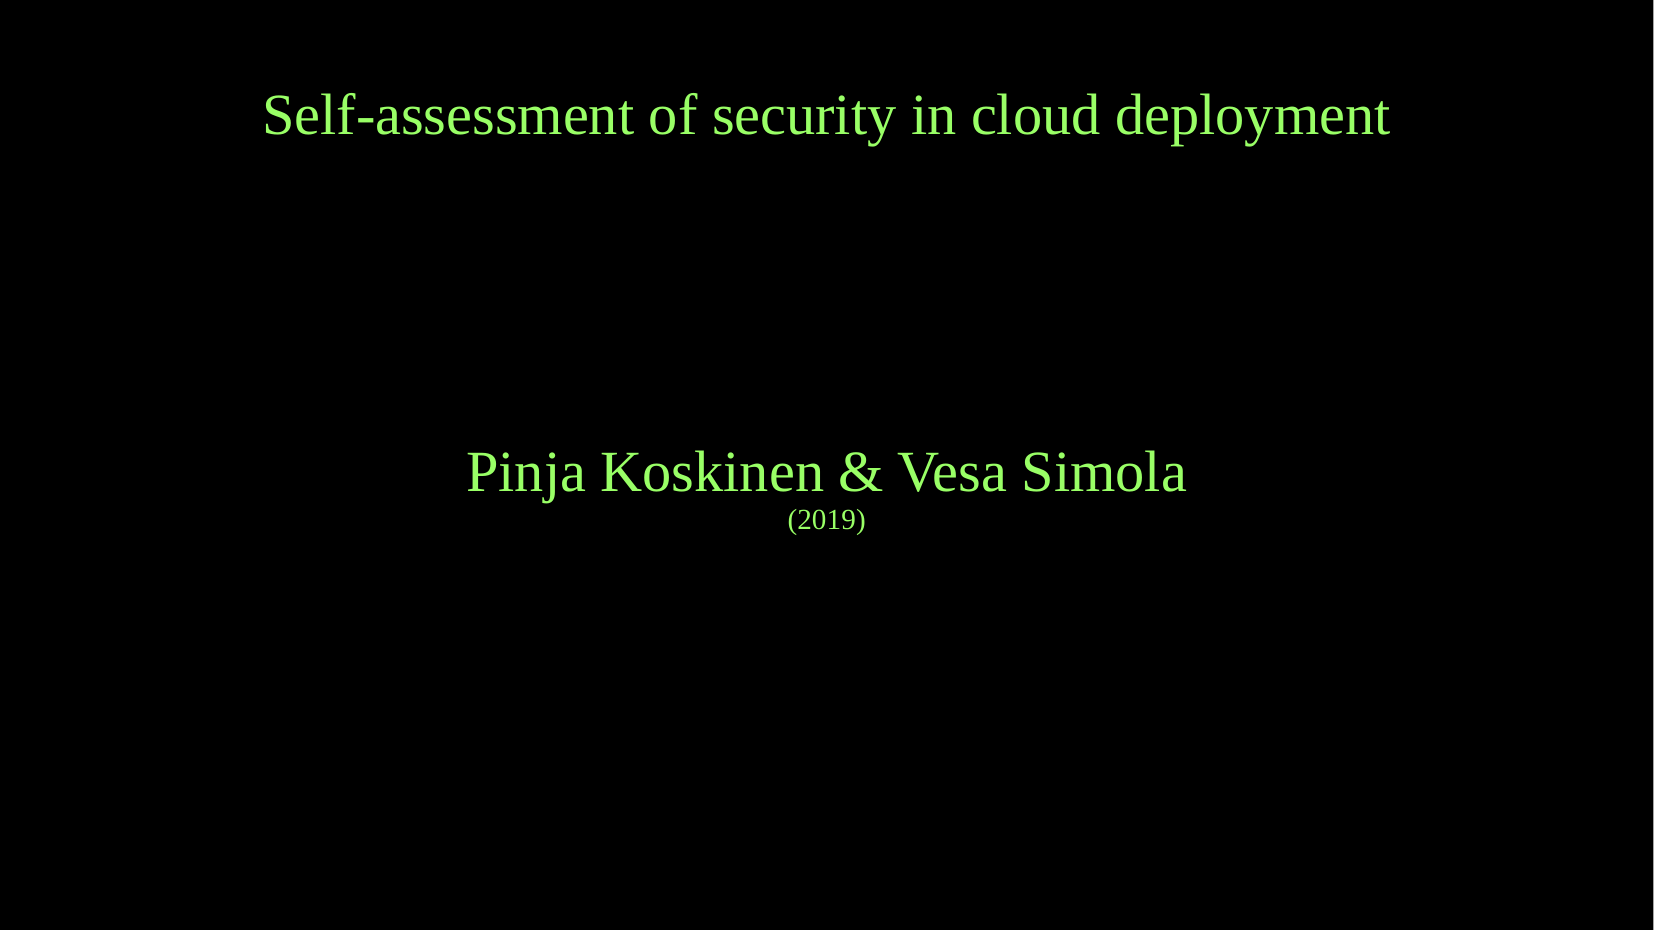

# Self-assessment of security in cloud deployment
Pinja Koskinen & Vesa Simola
(2019)